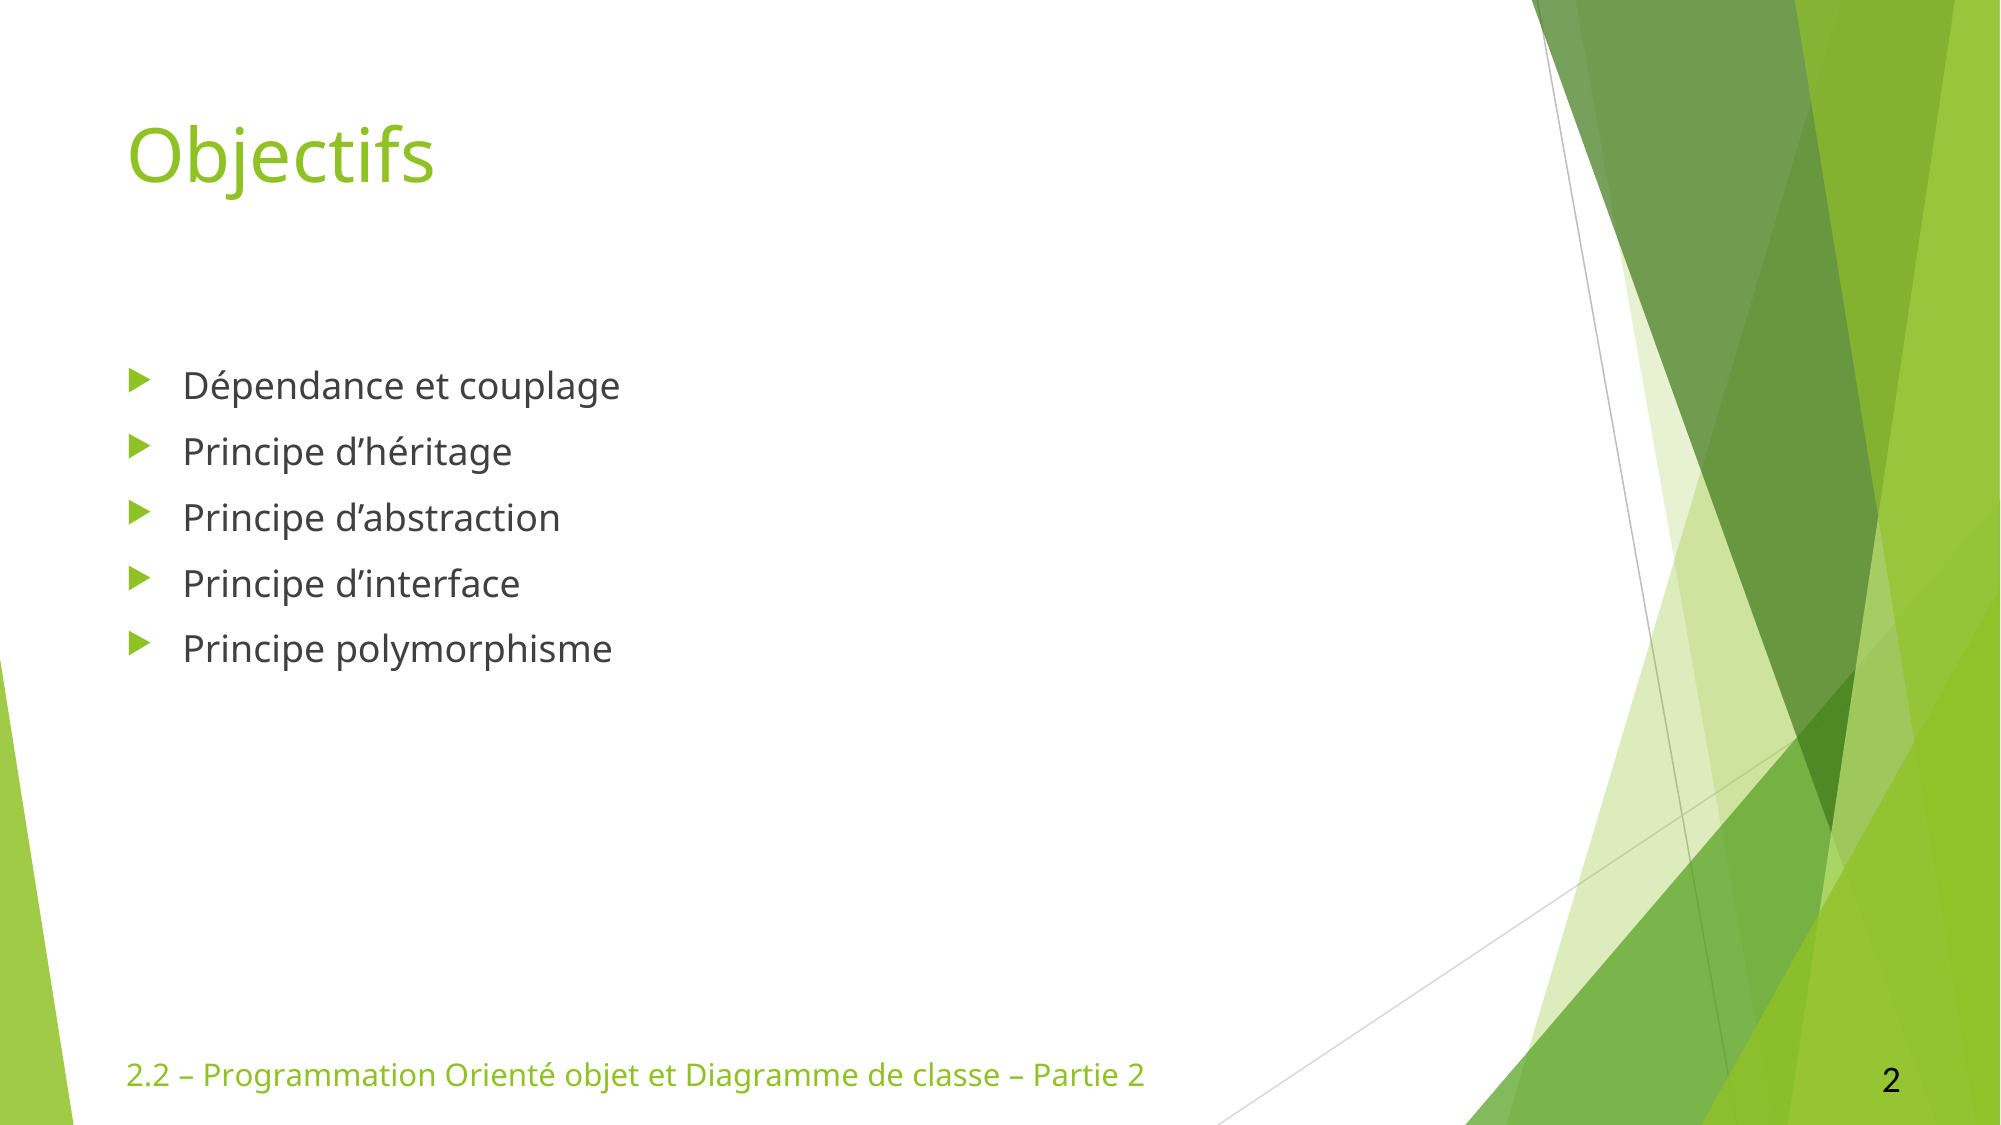

# Objectifs
Dépendance et couplage
Principe d’héritage
Principe d’abstraction
Principe d’interface
Principe polymorphisme
2.2 – Programmation Orienté objet et Diagramme de classe – Partie 2